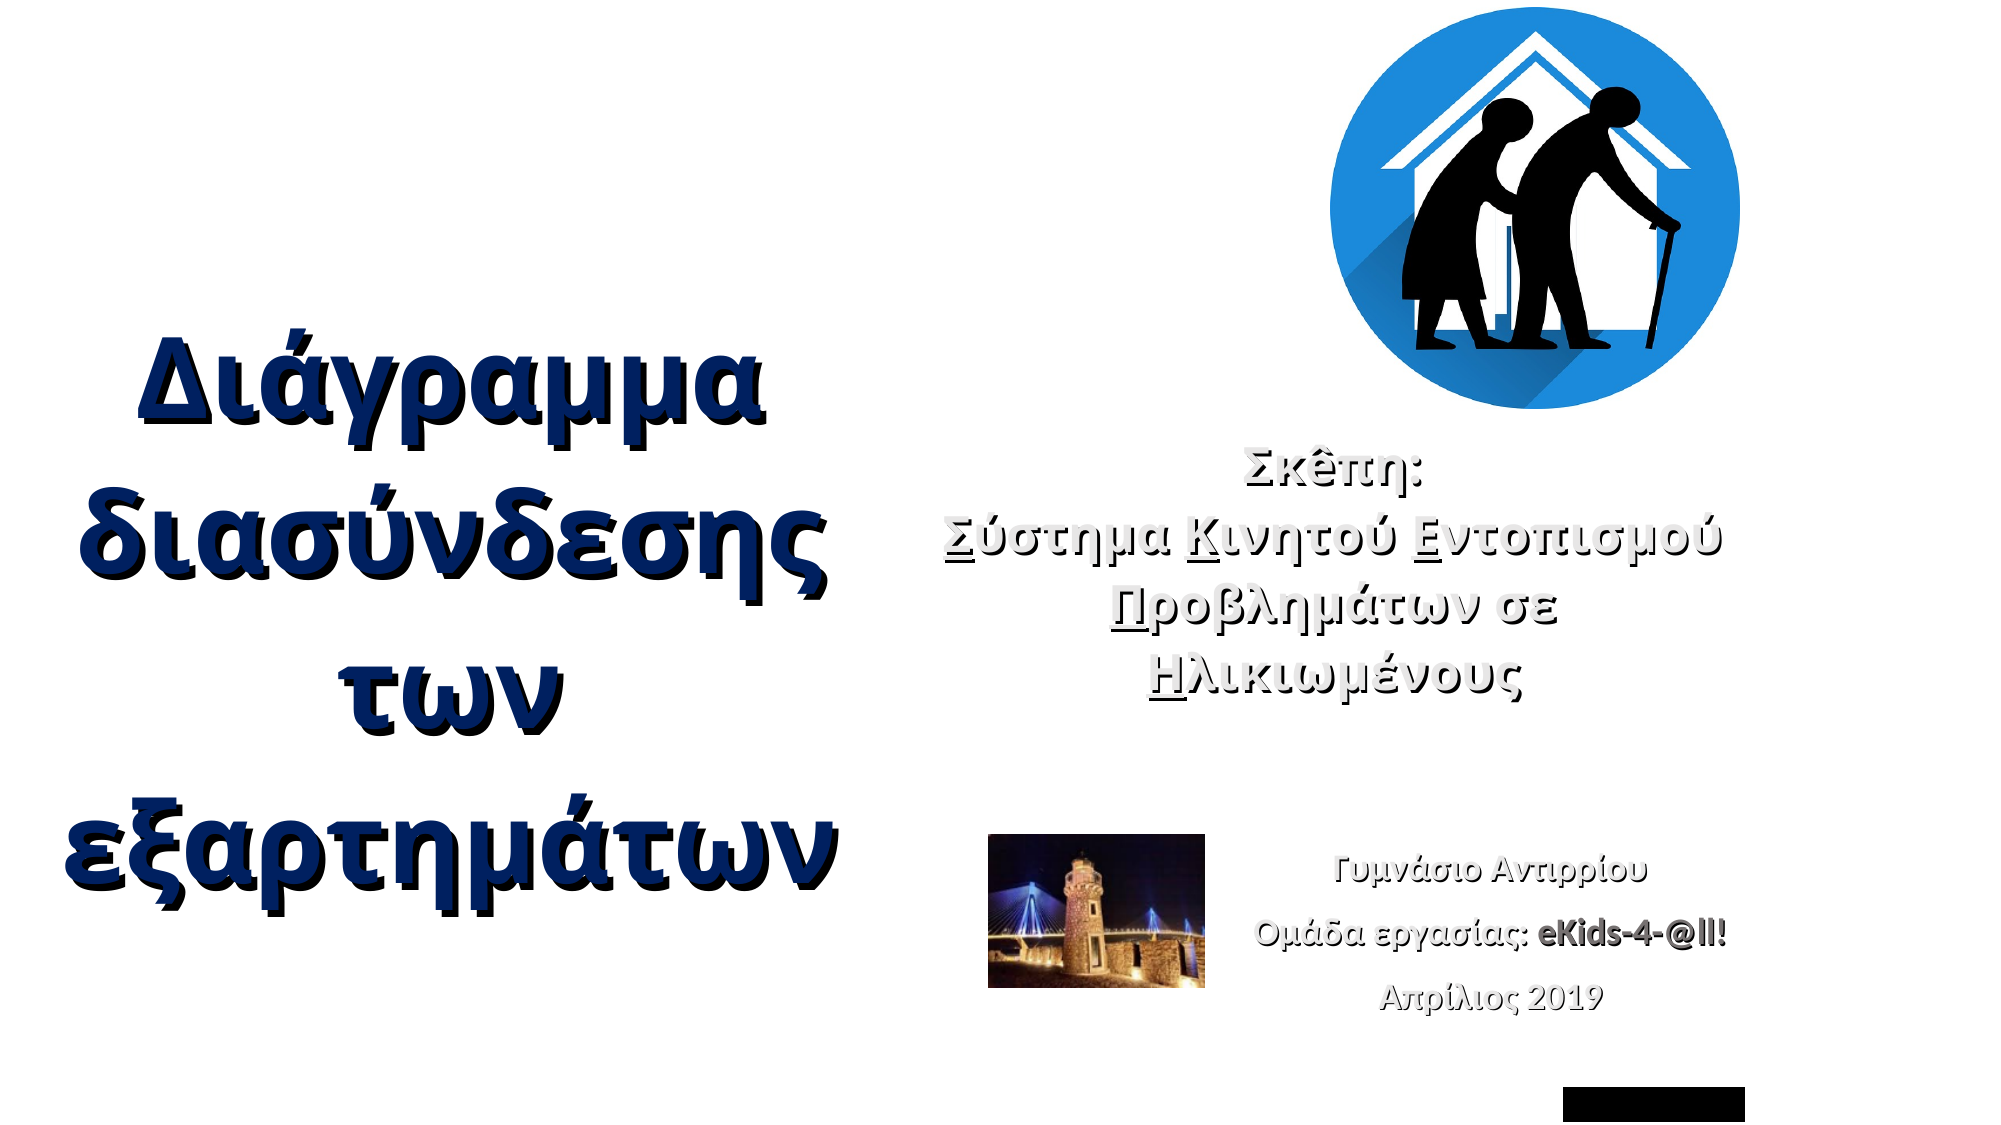

Διάγραμμα διασύνδεσης των εξαρτημάτων
# Σκêπη: Σύστημα Κινητού Εντοπισμού Προβλημάτων σε Ηλικιωμένους
Γυμνάσιο Αντιρρίου
Ομάδα εργασίας: eKids-4-@ll!
Απρίλιος 2019